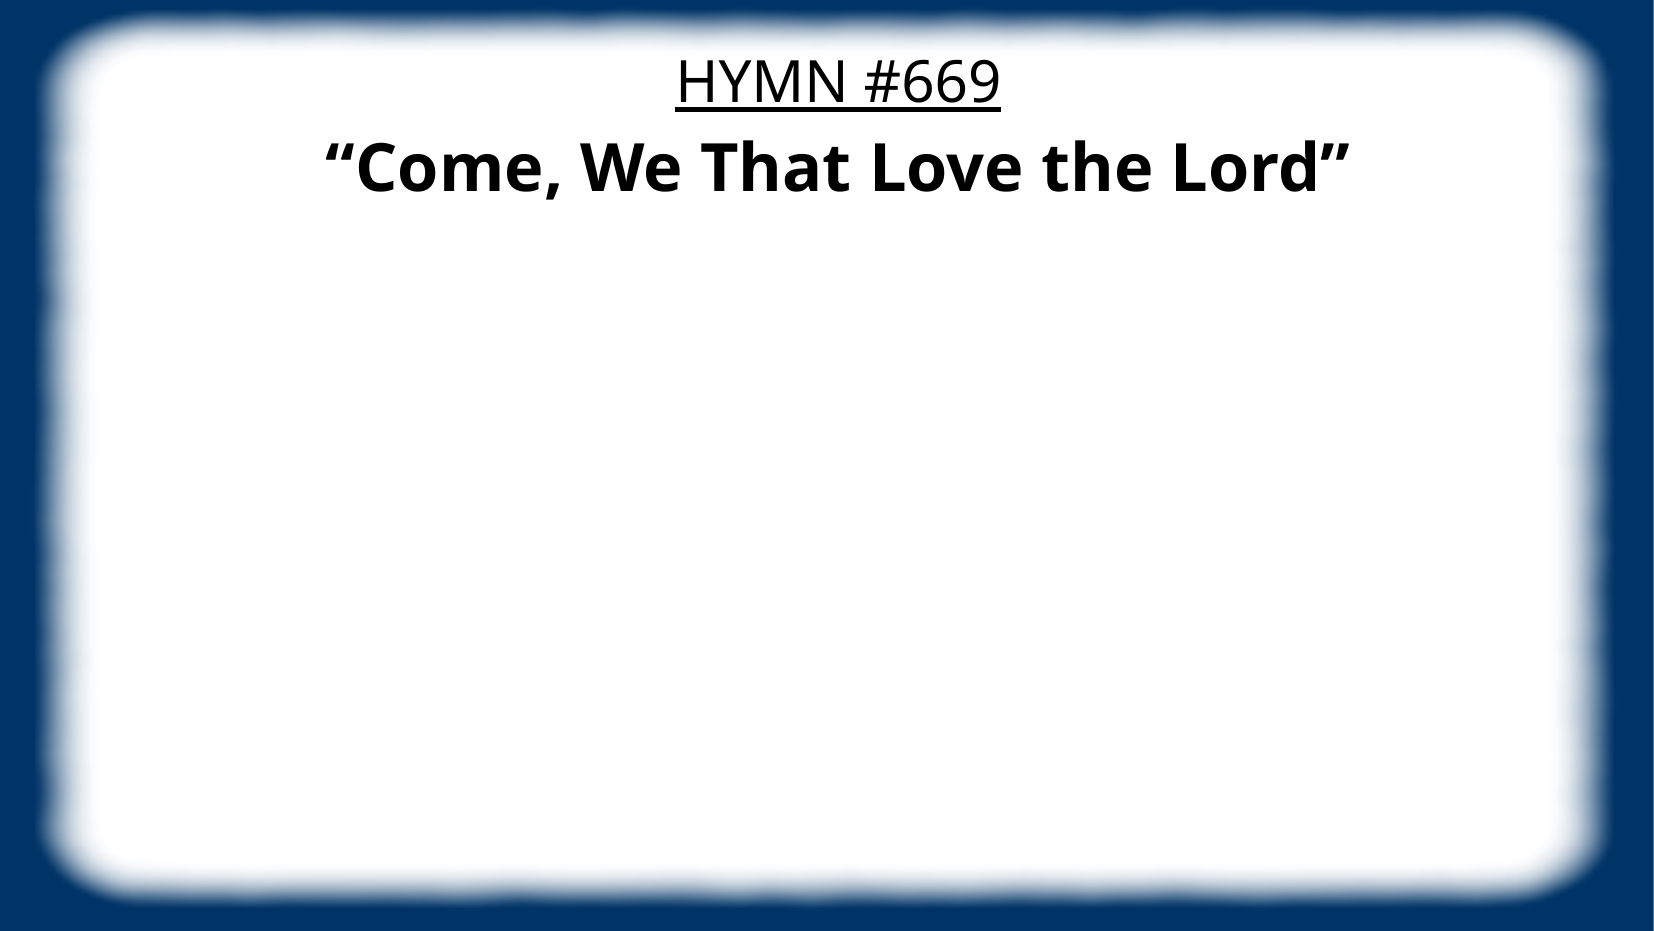

# HYMN #669 “Come, We That Love the Lord”